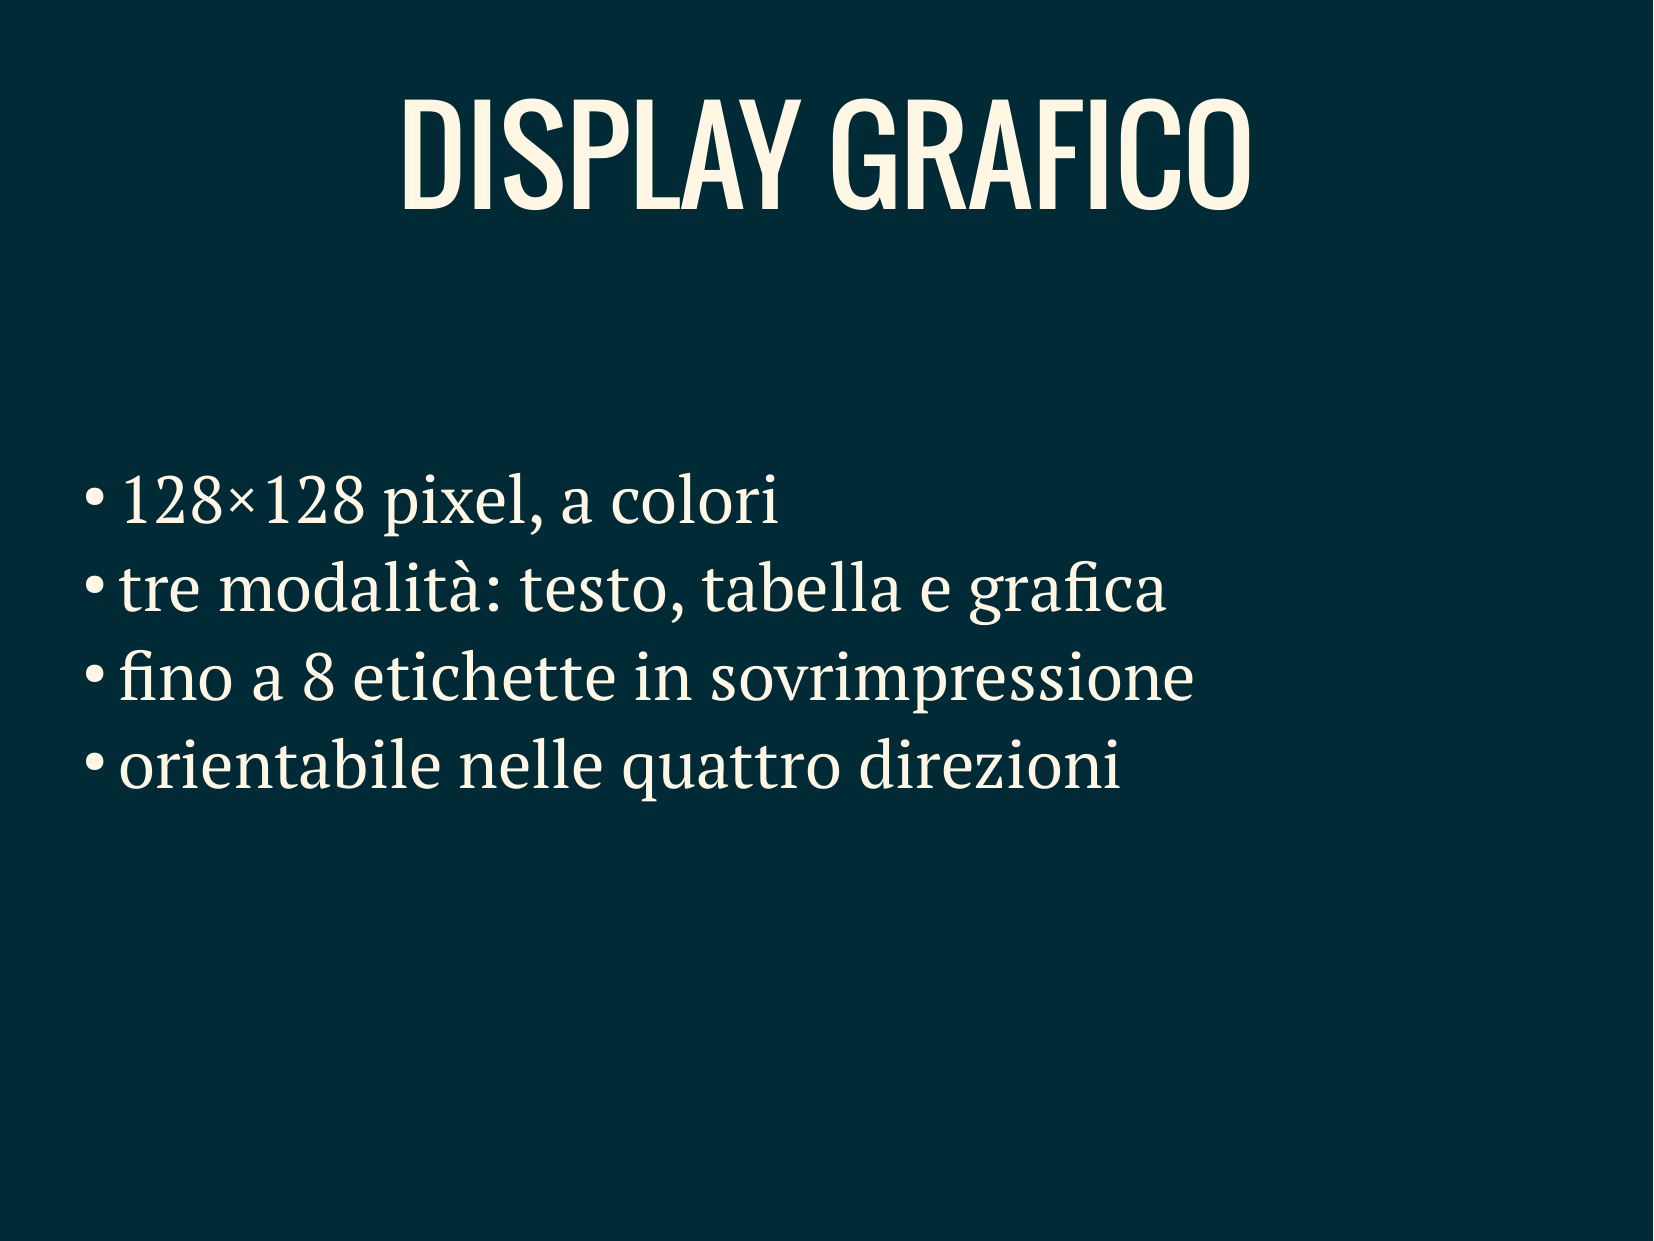

# DISPLAY GRAFICO
128×128 pixel, a colori
tre modalità: testo, tabella e grafica
fino a 8 etichette in sovrimpressione
orientabile nelle quattro direzioni